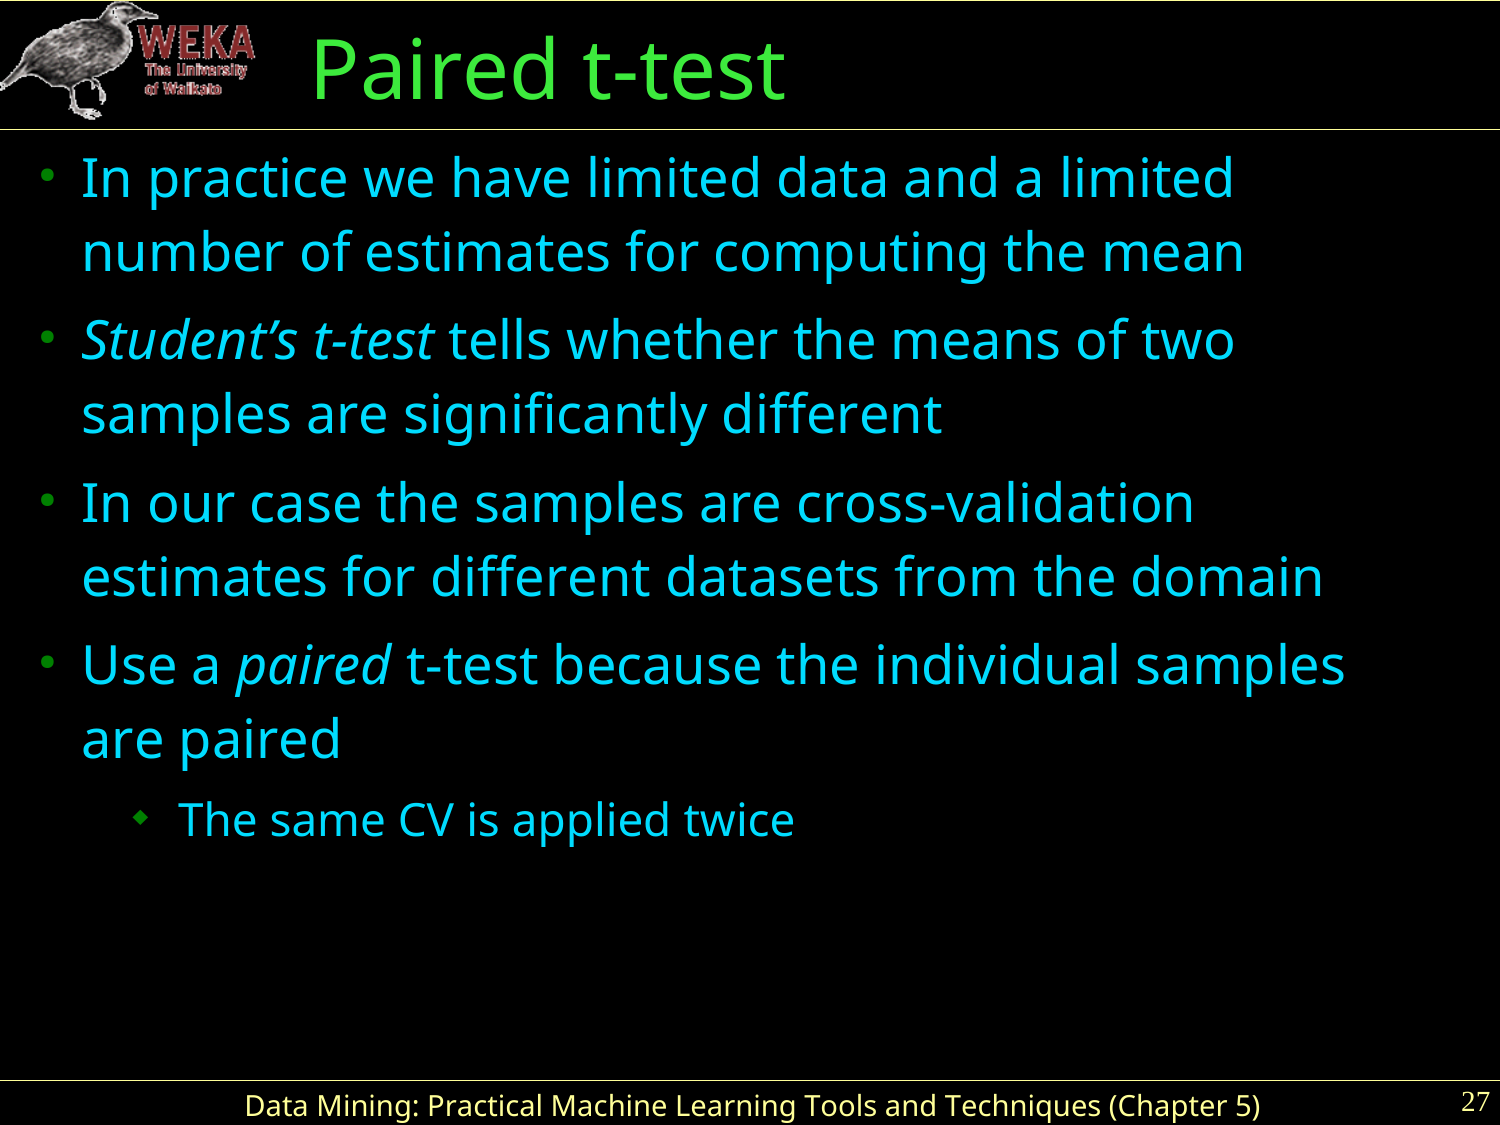

# Paired t-test
In practice we have limited data and a limited number of estimates for computing the mean
Student’s t-test tells whether the means of two samples are significantly different
In our case the samples are cross-validation estimates for different datasets from the domain
Use a paired t-test because the individual samples are paired
The same CV is applied twice
Data Mining: Practical Machine Learning Tools and Techniques (Chapter 5)
27